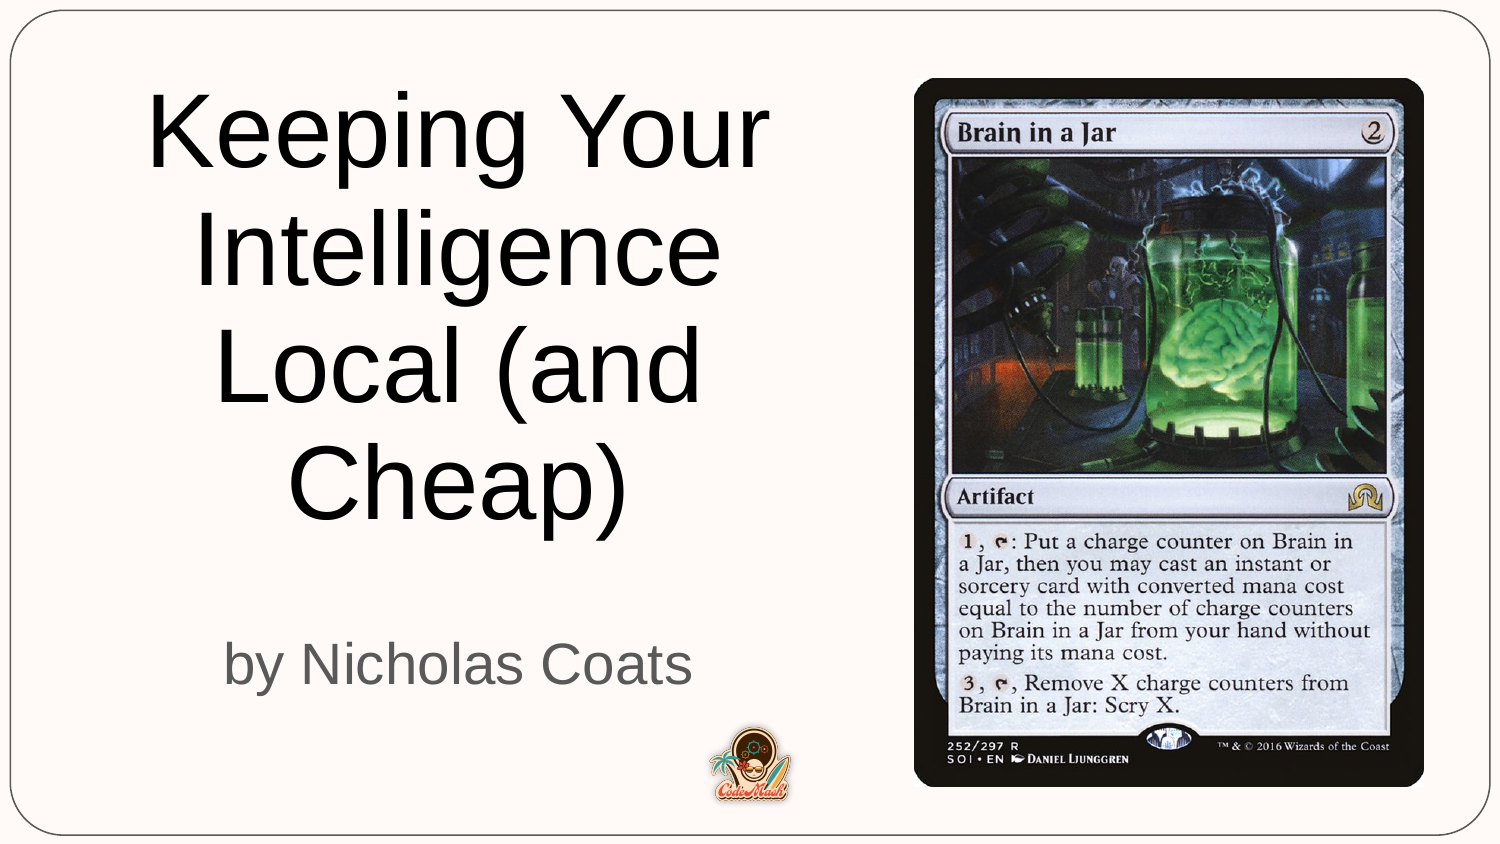

# Keeping Your Intelligence Local (and Cheap)
by Nicholas Coats